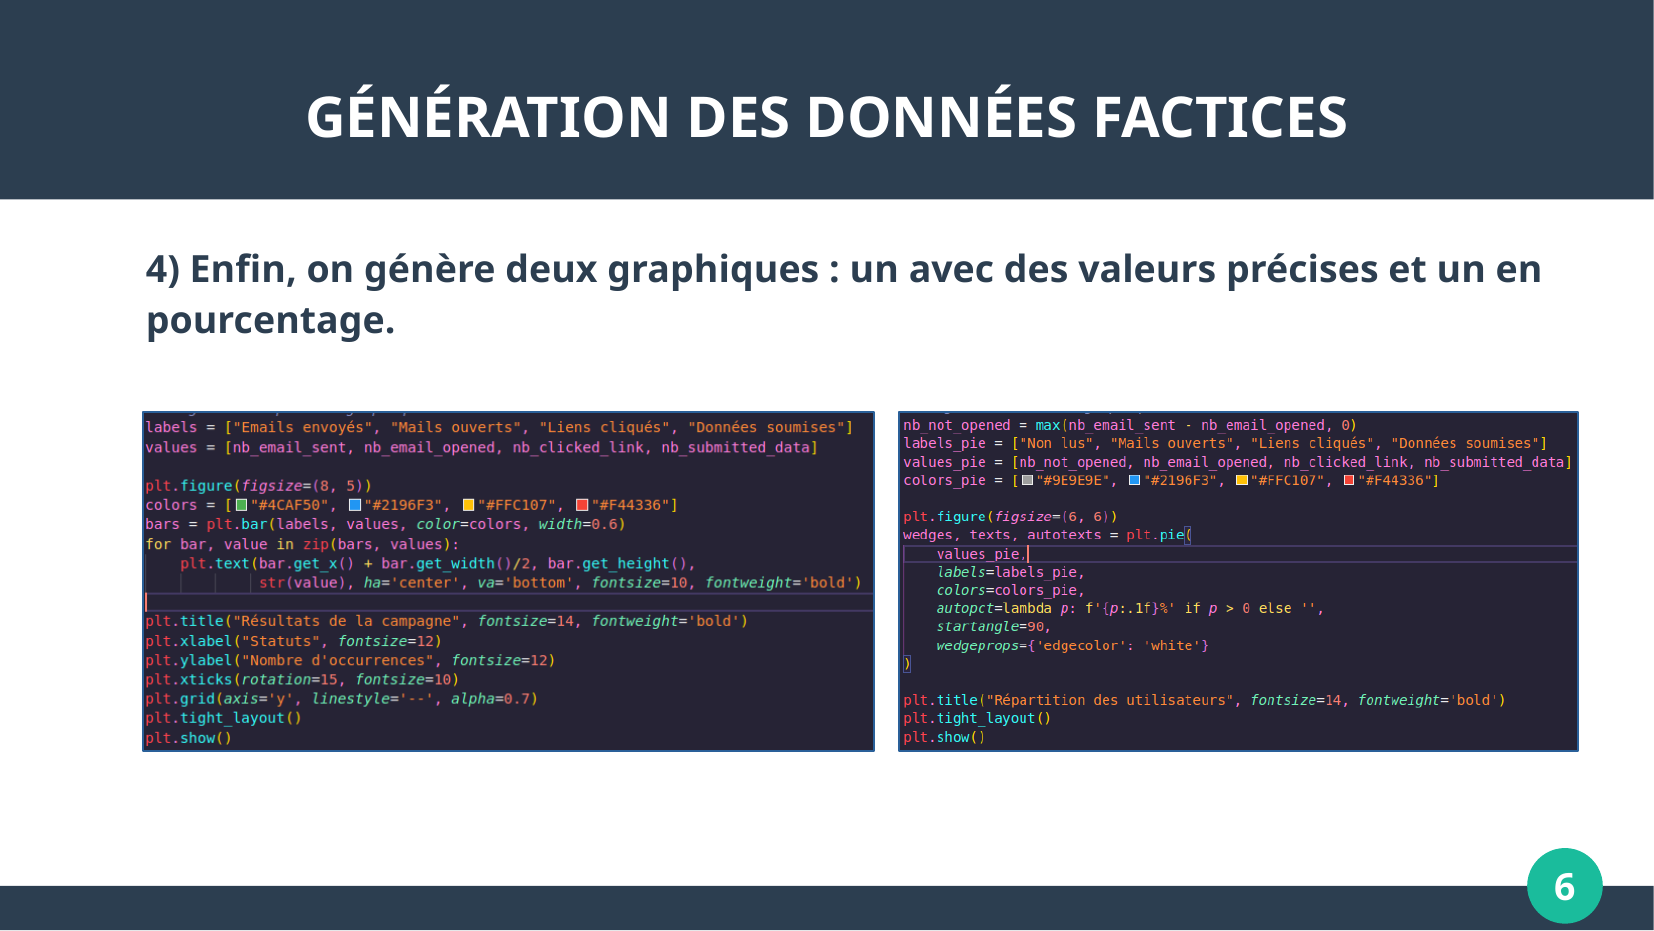

# GÉNÉRATION DES DONNÉES FACTICES
4) Enfin, on génère deux graphiques : un avec des valeurs précises et un en pourcentage.